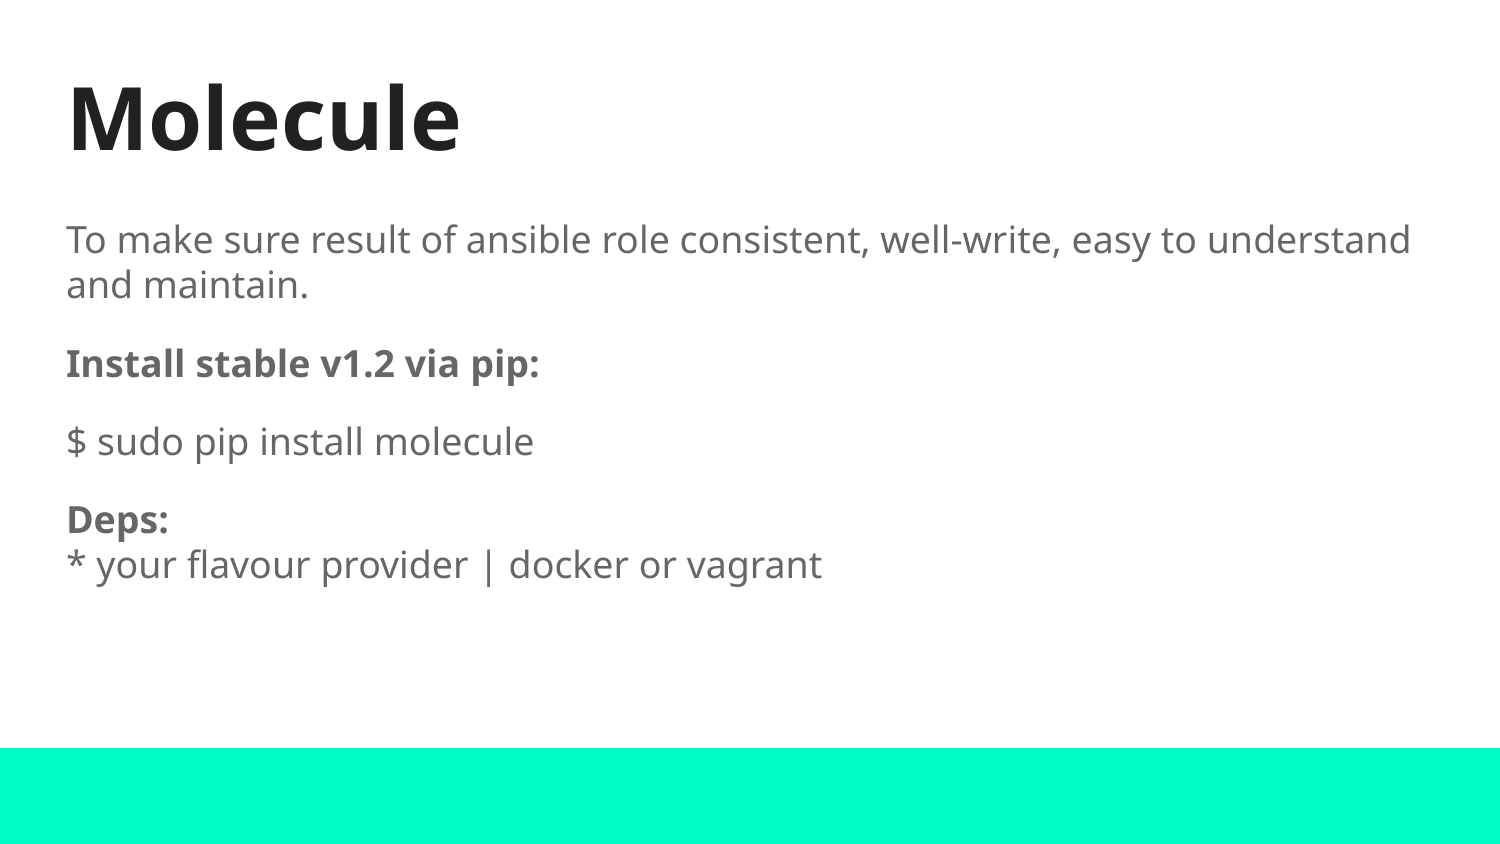

# Molecule
To make sure result of ansible role consistent, well-write, easy to understand and maintain.
Install stable v1.2 via pip:
$ sudo pip install molecule
Deps:
* your flavour provider | docker or vagrant